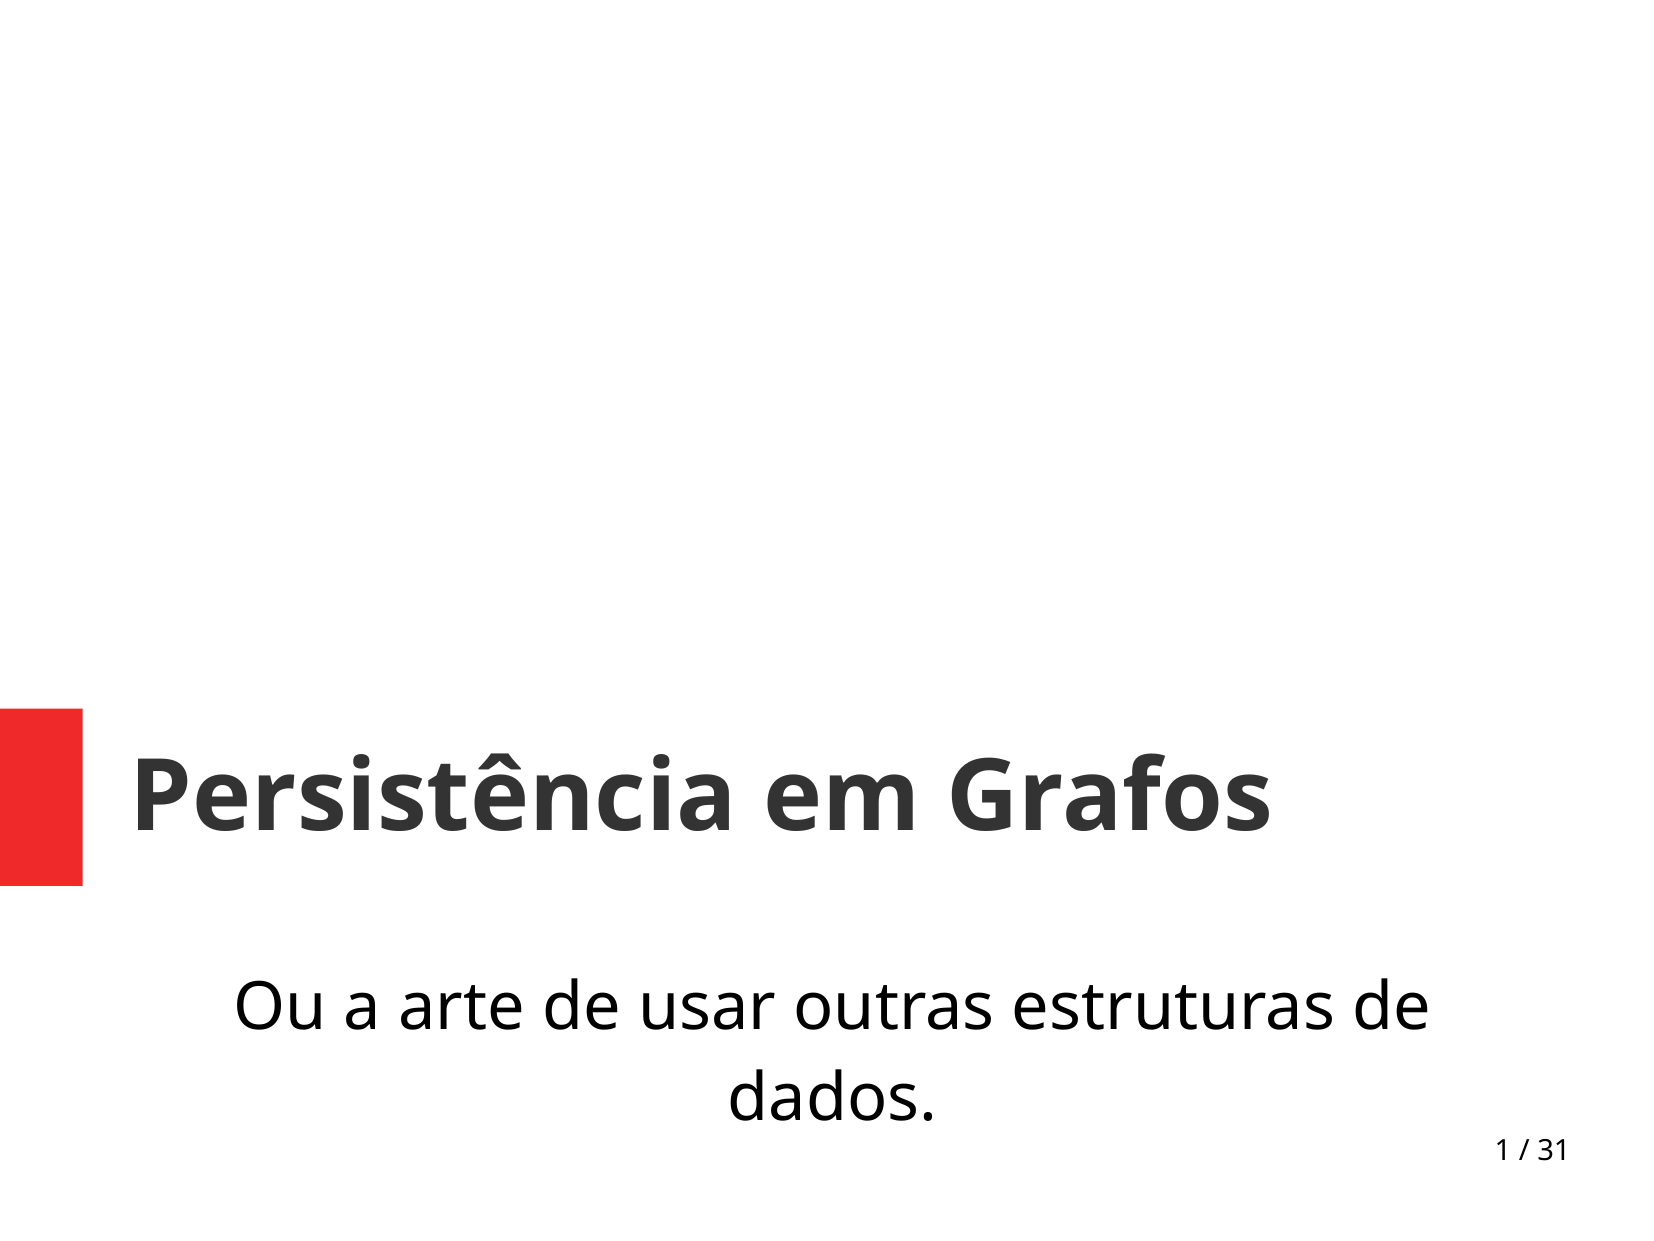

# Persistência em Grafos
Ou a arte de usar outras estruturas de dados.
1